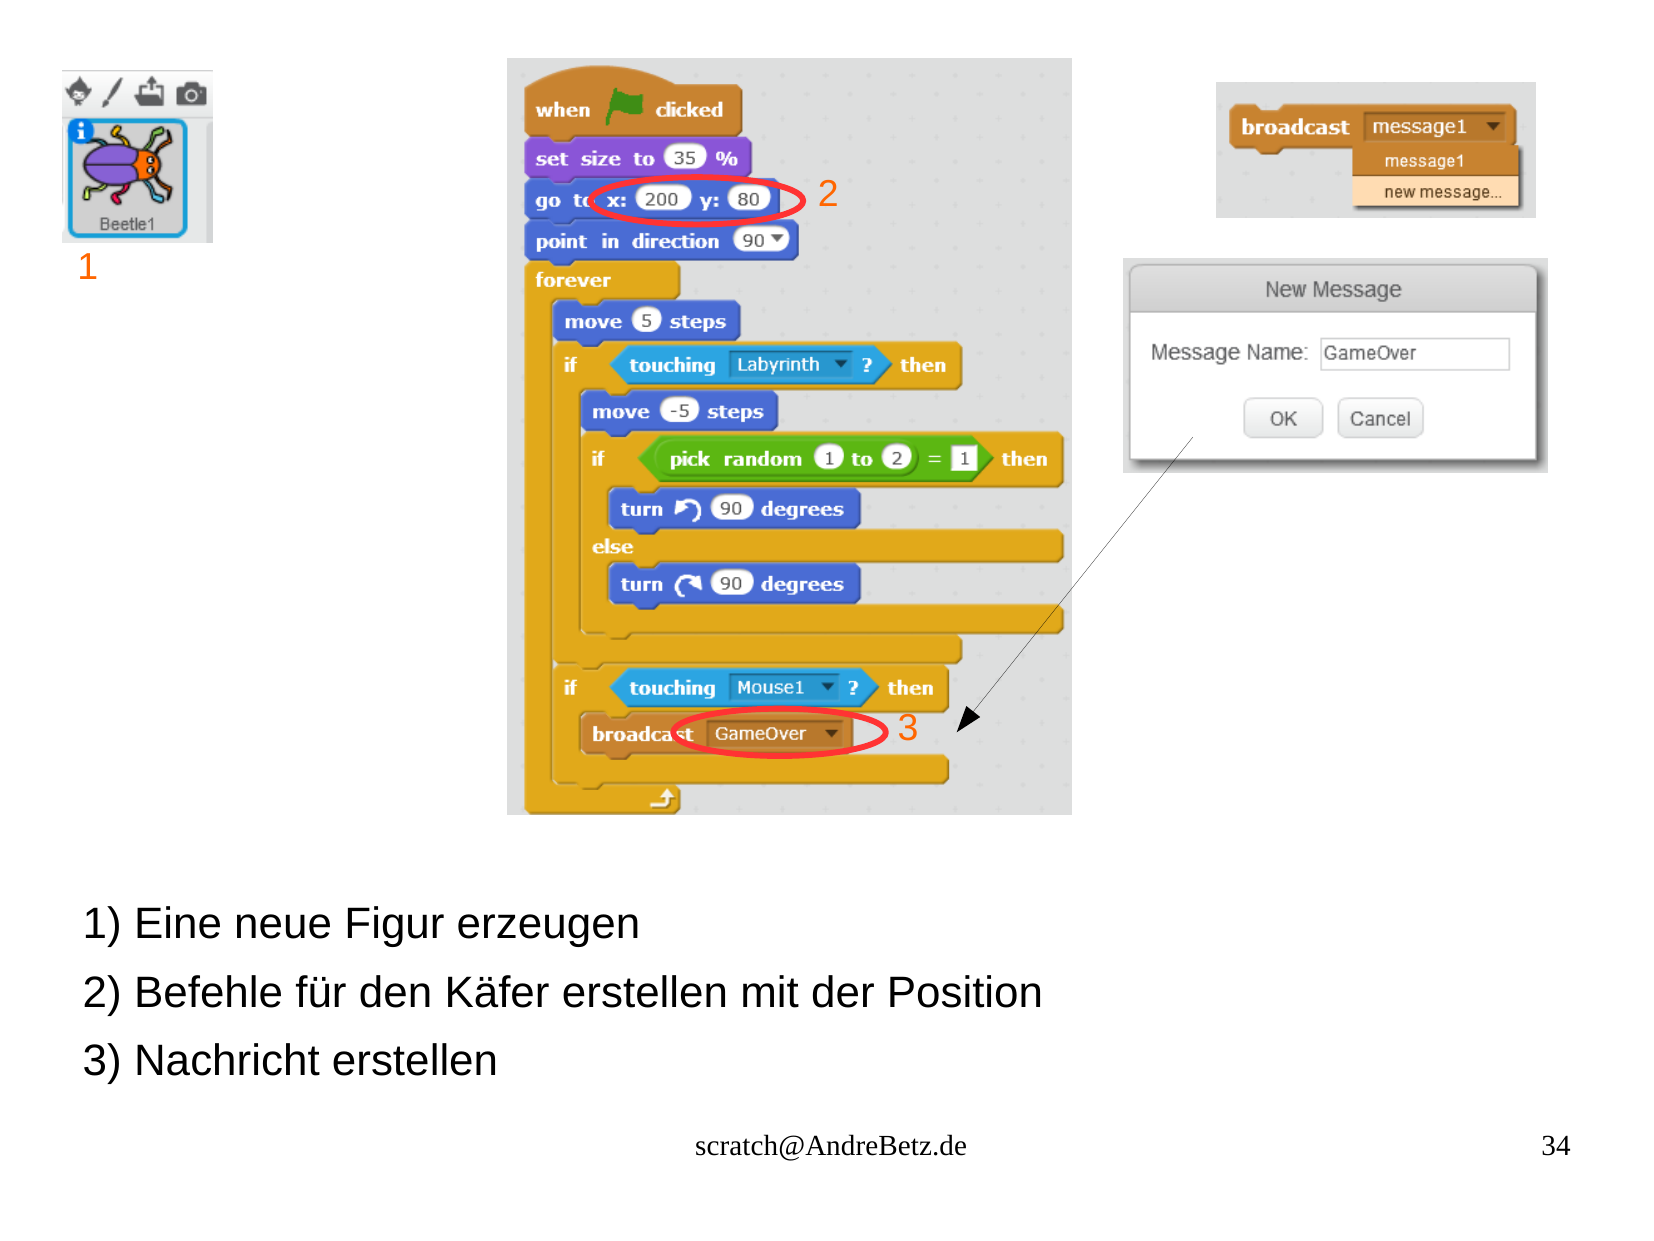

2
1
3
# 1) Eine neue Figur erzeugen
2) Befehle für den Käfer erstellen mit der Position
3) Nachricht erstellen
 scratch@AndreBetz.de
34